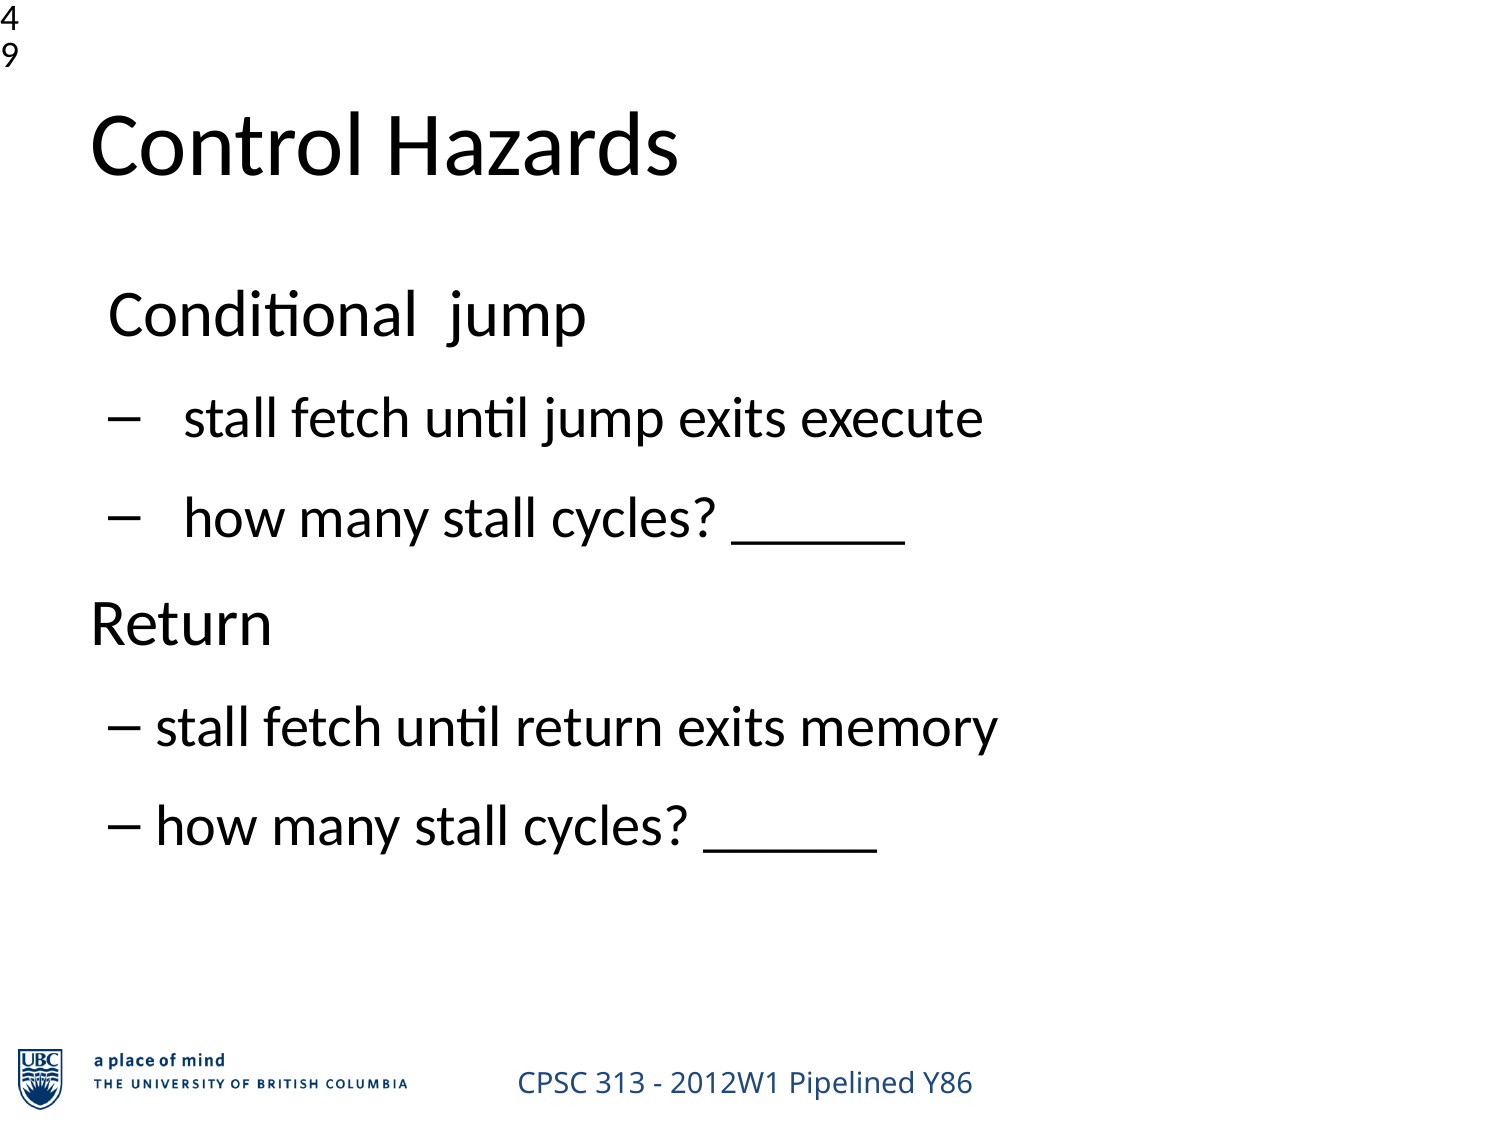

# Control Hazards
Conditional jump
stall fetch until jump exits execute
how many stall cycles? ______
Return
stall fetch until return exits memory
how many stall cycles? ______